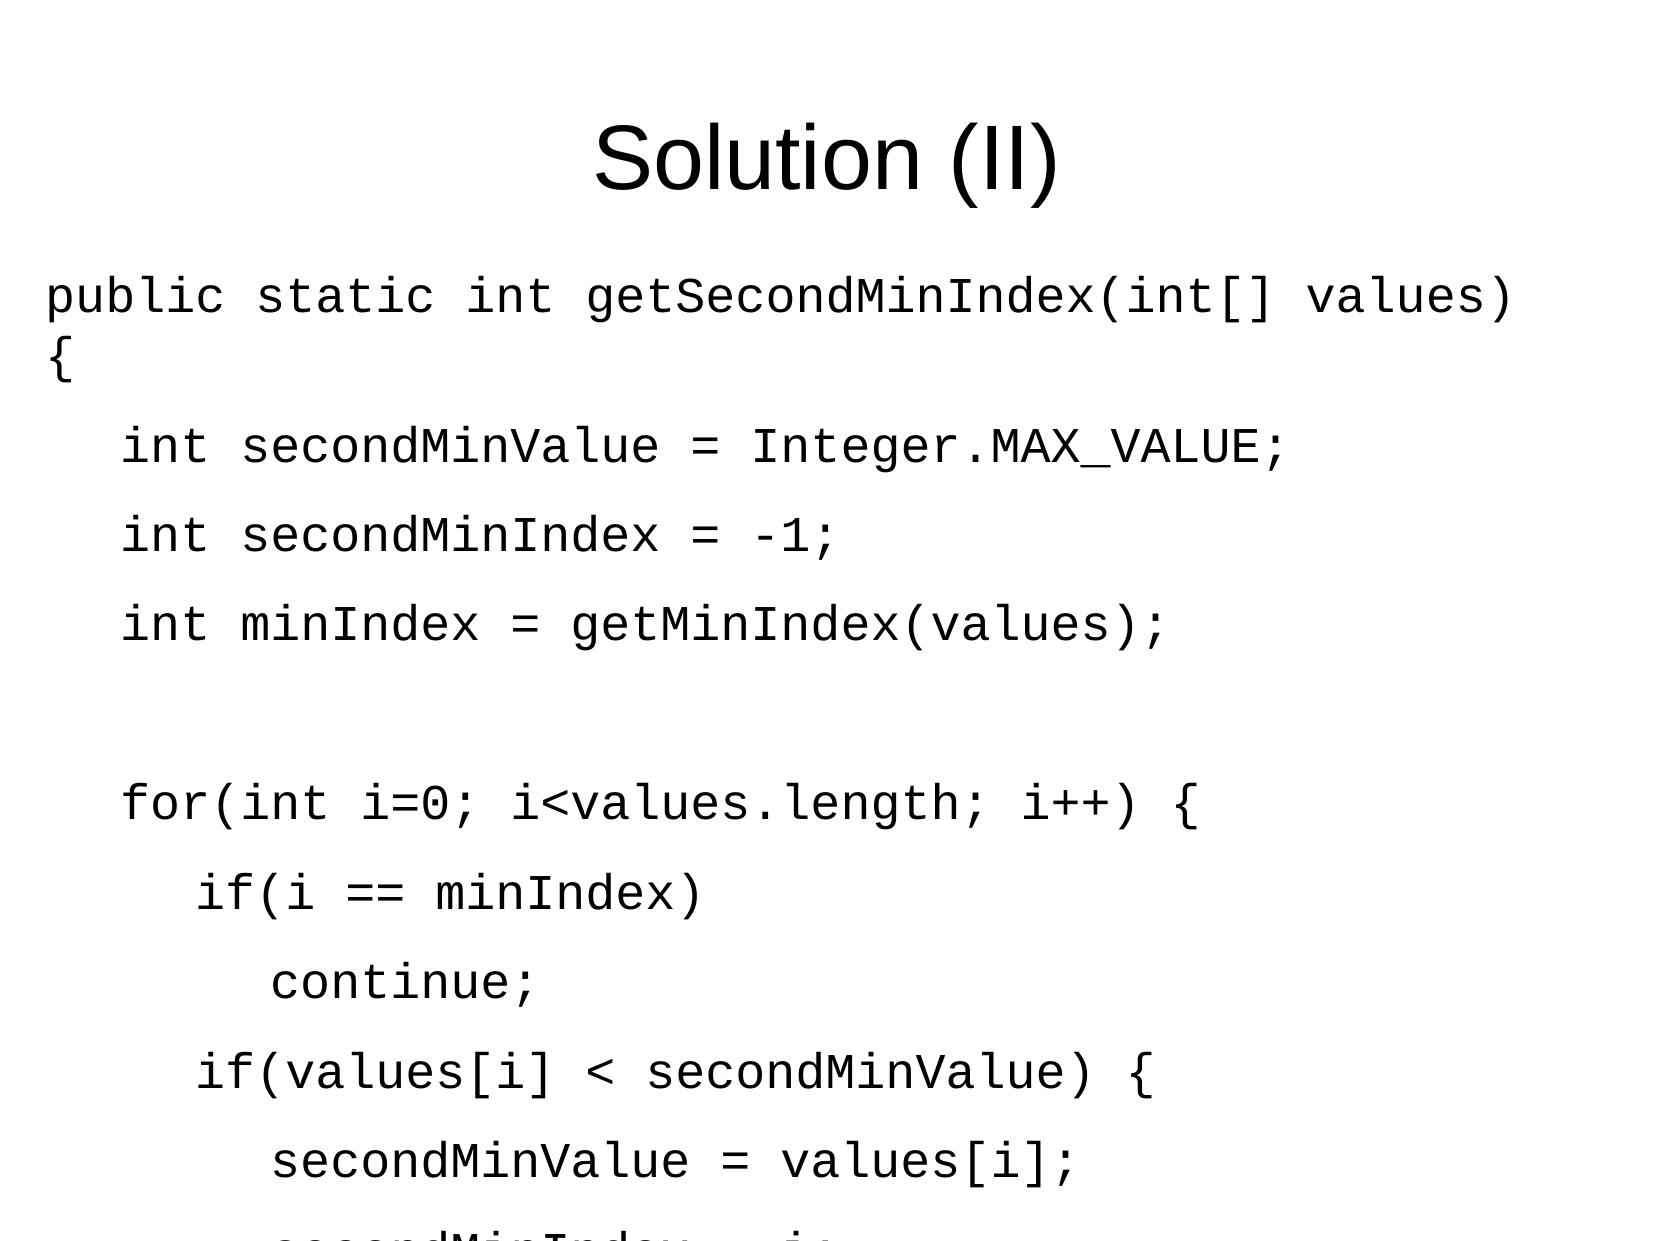

Solution (II)
# public static int getSecondMinIndex(int[] values) {
	int secondMinValue = Integer.MAX_VALUE;
	int secondMinIndex = -1;
	int minIndex = getMinIndex(values);
	for(int i=0; i<values.length; i++) {
		if(i == minIndex)
			continue;
		if(values[i] < secondMinValue) {
			secondMinValue = values[i];
			secondMinIndex = i;
		}
	}
	return secondMinIndex;
}